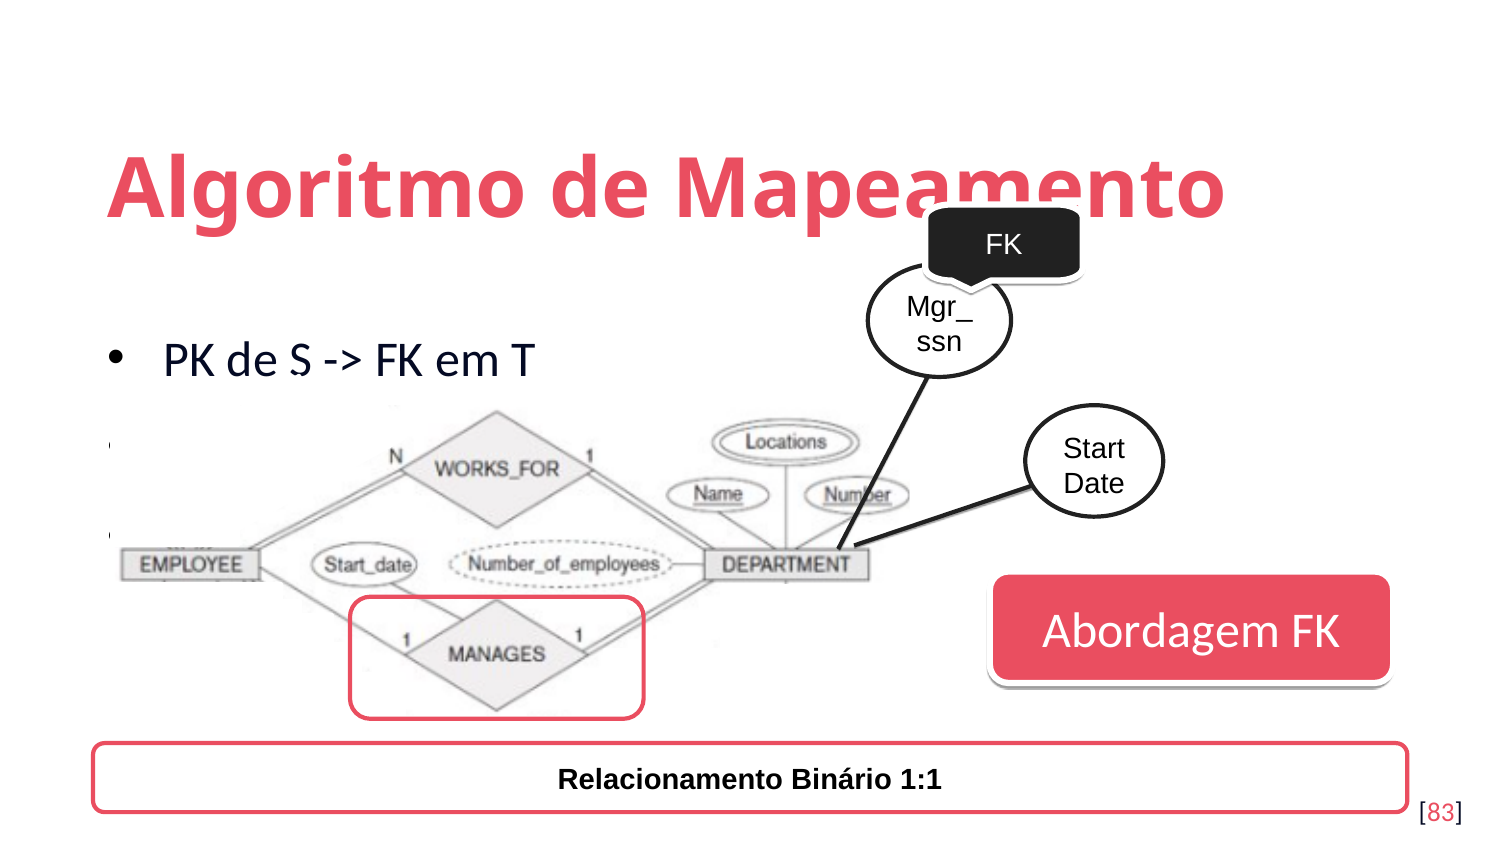

Algoritmo de Mapeamento
FK
PK de S -> FK em T
Mgr_ssn
Start Date
Abordagem FK
Relacionamento Binário 1:1